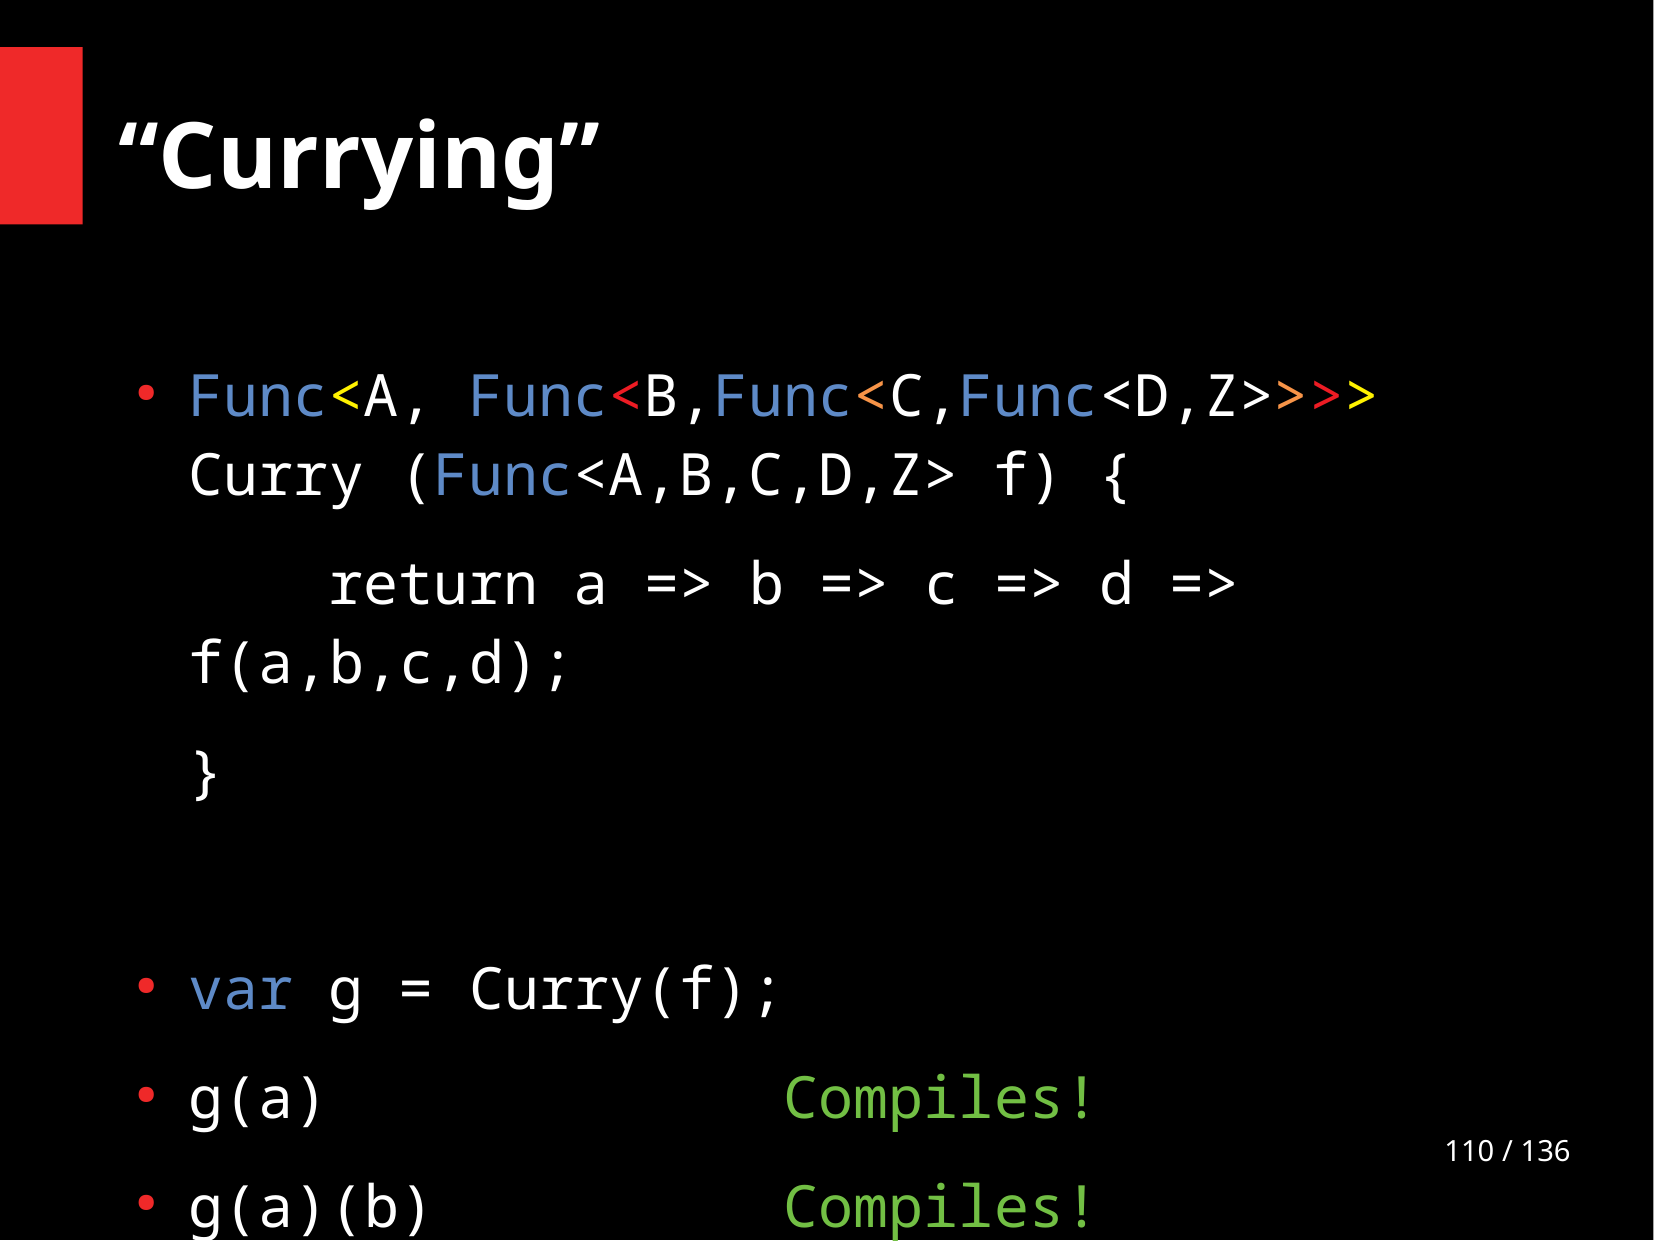

# “Currying”
Func<A, Func<B,Func<C,Func<D,Z>>>> Curry (Func<A,B,C,D,Z> f) {
 return a => b => c => d => f(a,b,c,d);
}
var g = Curry(f);
g(a) Compiles!
g(a)(b) Compiles!
g(a)(b)(c) Compiles!
110